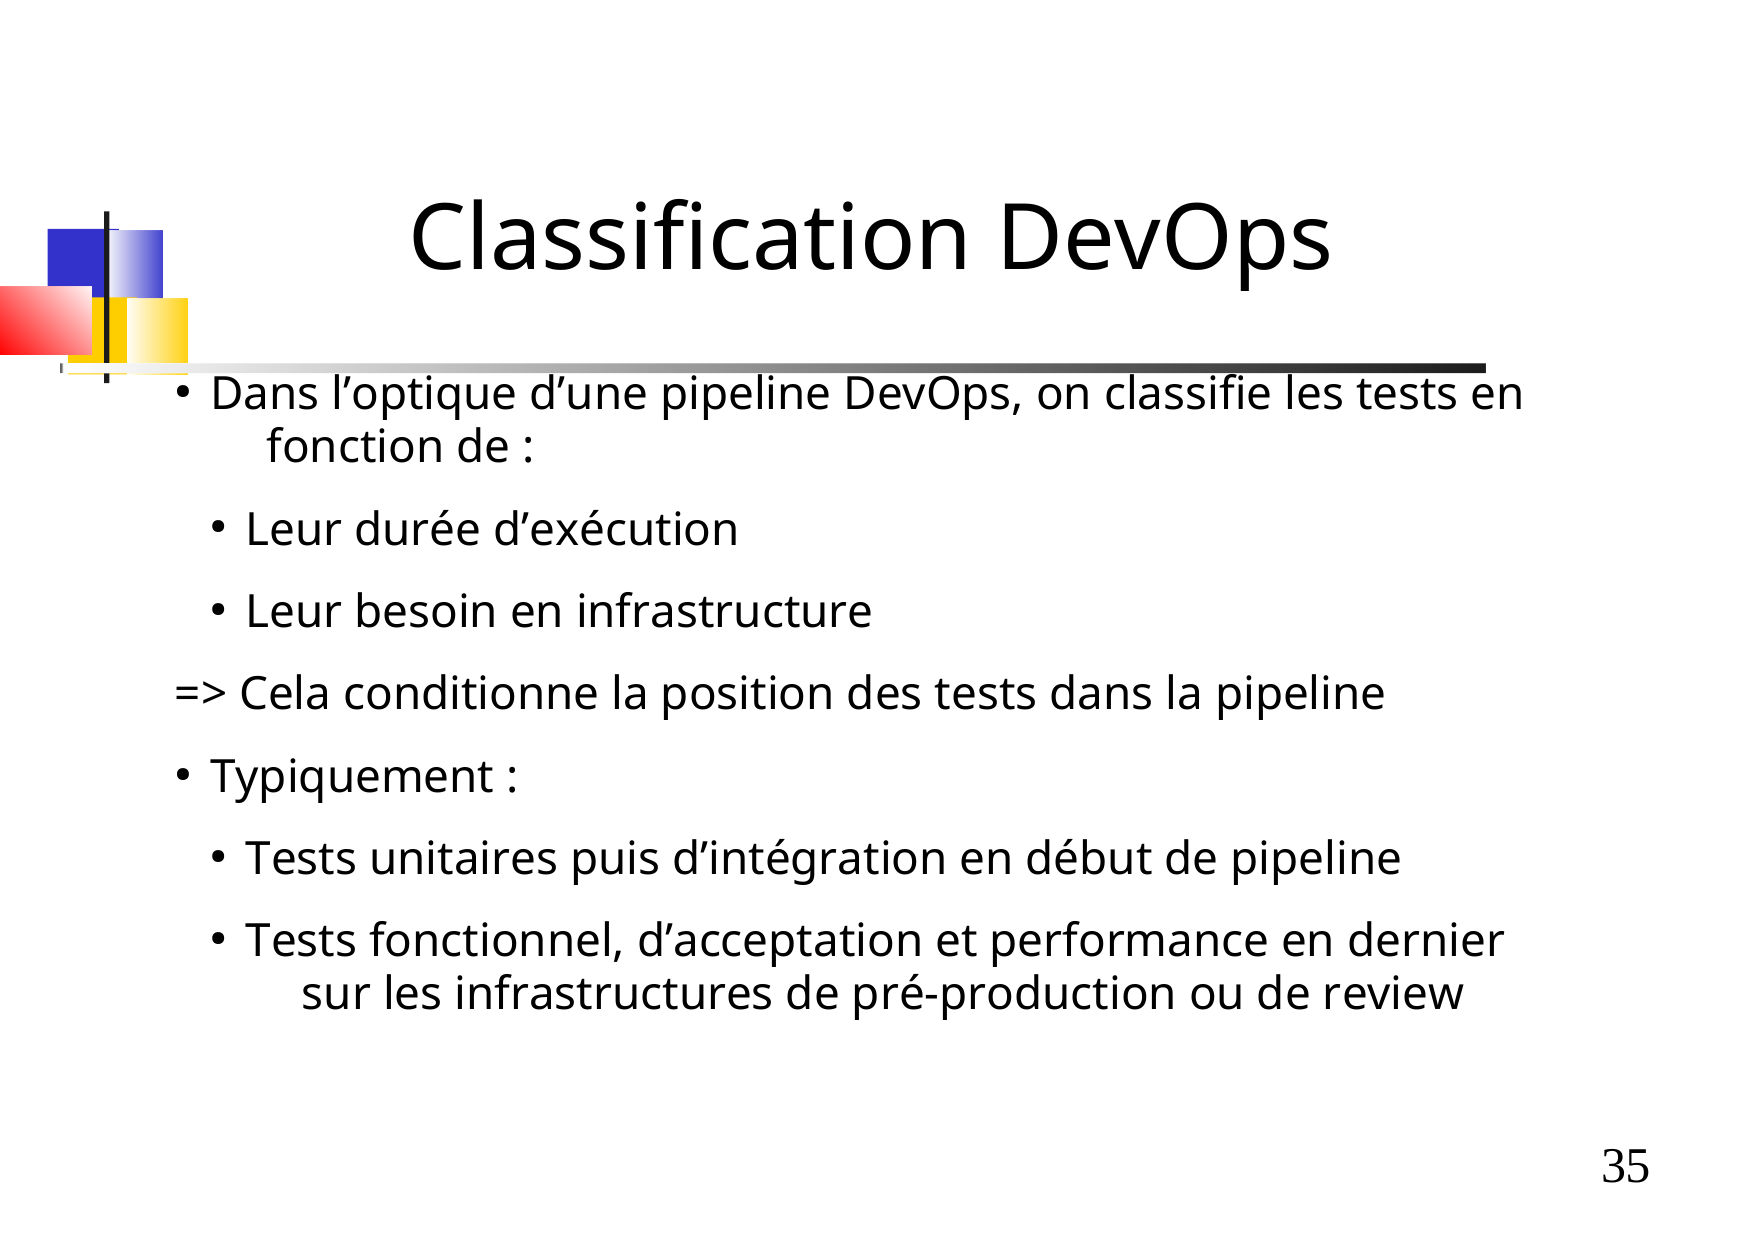

# Classification DevOps
Dans l’optique d’une pipeline DevOps, on classifie les tests en fonction de :
Leur durée d’exécution
Leur besoin en infrastructure
=> Cela conditionne la position des tests dans la pipeline
Typiquement :
Tests unitaires puis d’intégration en début de pipeline
Tests fonctionnel, d’acceptation et performance en dernier sur les infrastructures de pré-production ou de review
35